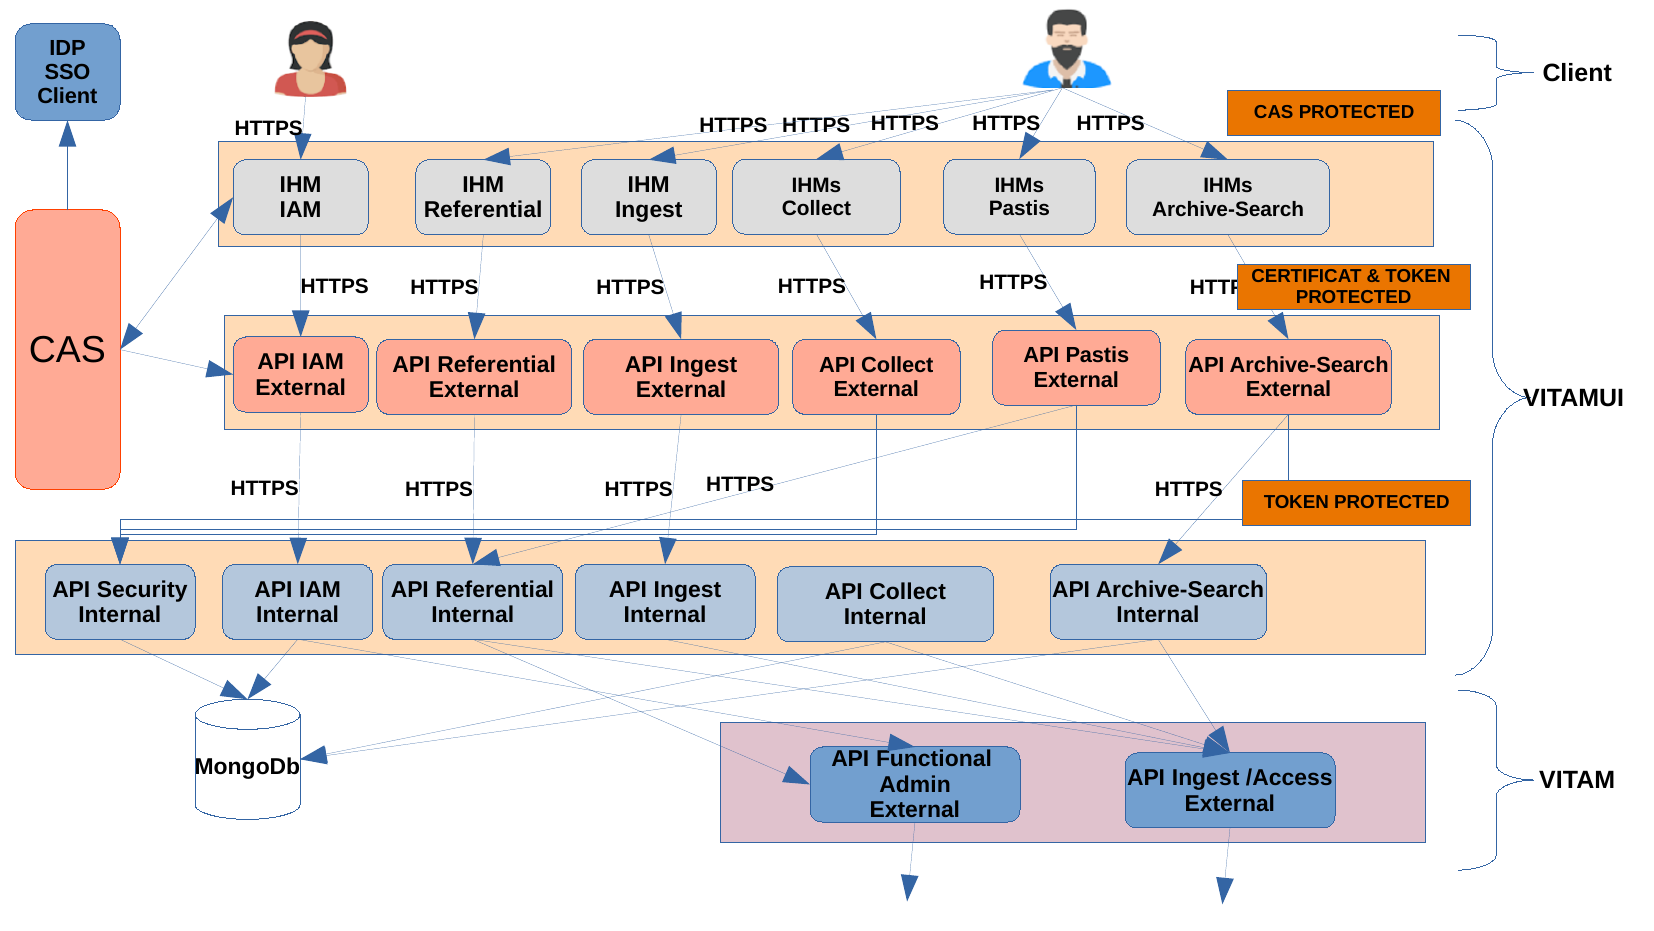

IDP
SSO
Client
 Client
CAS PROTECTED
 VITAMUI
IHMs
Collect
IHMs
Pastis
IHM
IAM
IHM
Referential
IHM
Ingest
IHMs
Archive-Search
CAS
CERTIFICAT & TOKEN
PROTECTED
API Pastis
External
API IAM
External
API Referential
External
API Ingest
External
API Collect
External
API Archive-Search
External
TOKEN PROTECTED
API Security
Internal
API IAM
Internal
API Referential
Internal
API Ingest
Internal
API Archive-Search
Internal
API Collect
Internal
 VITAM
MongoDb
API Functional
Admin
External
API Ingest /Access
External